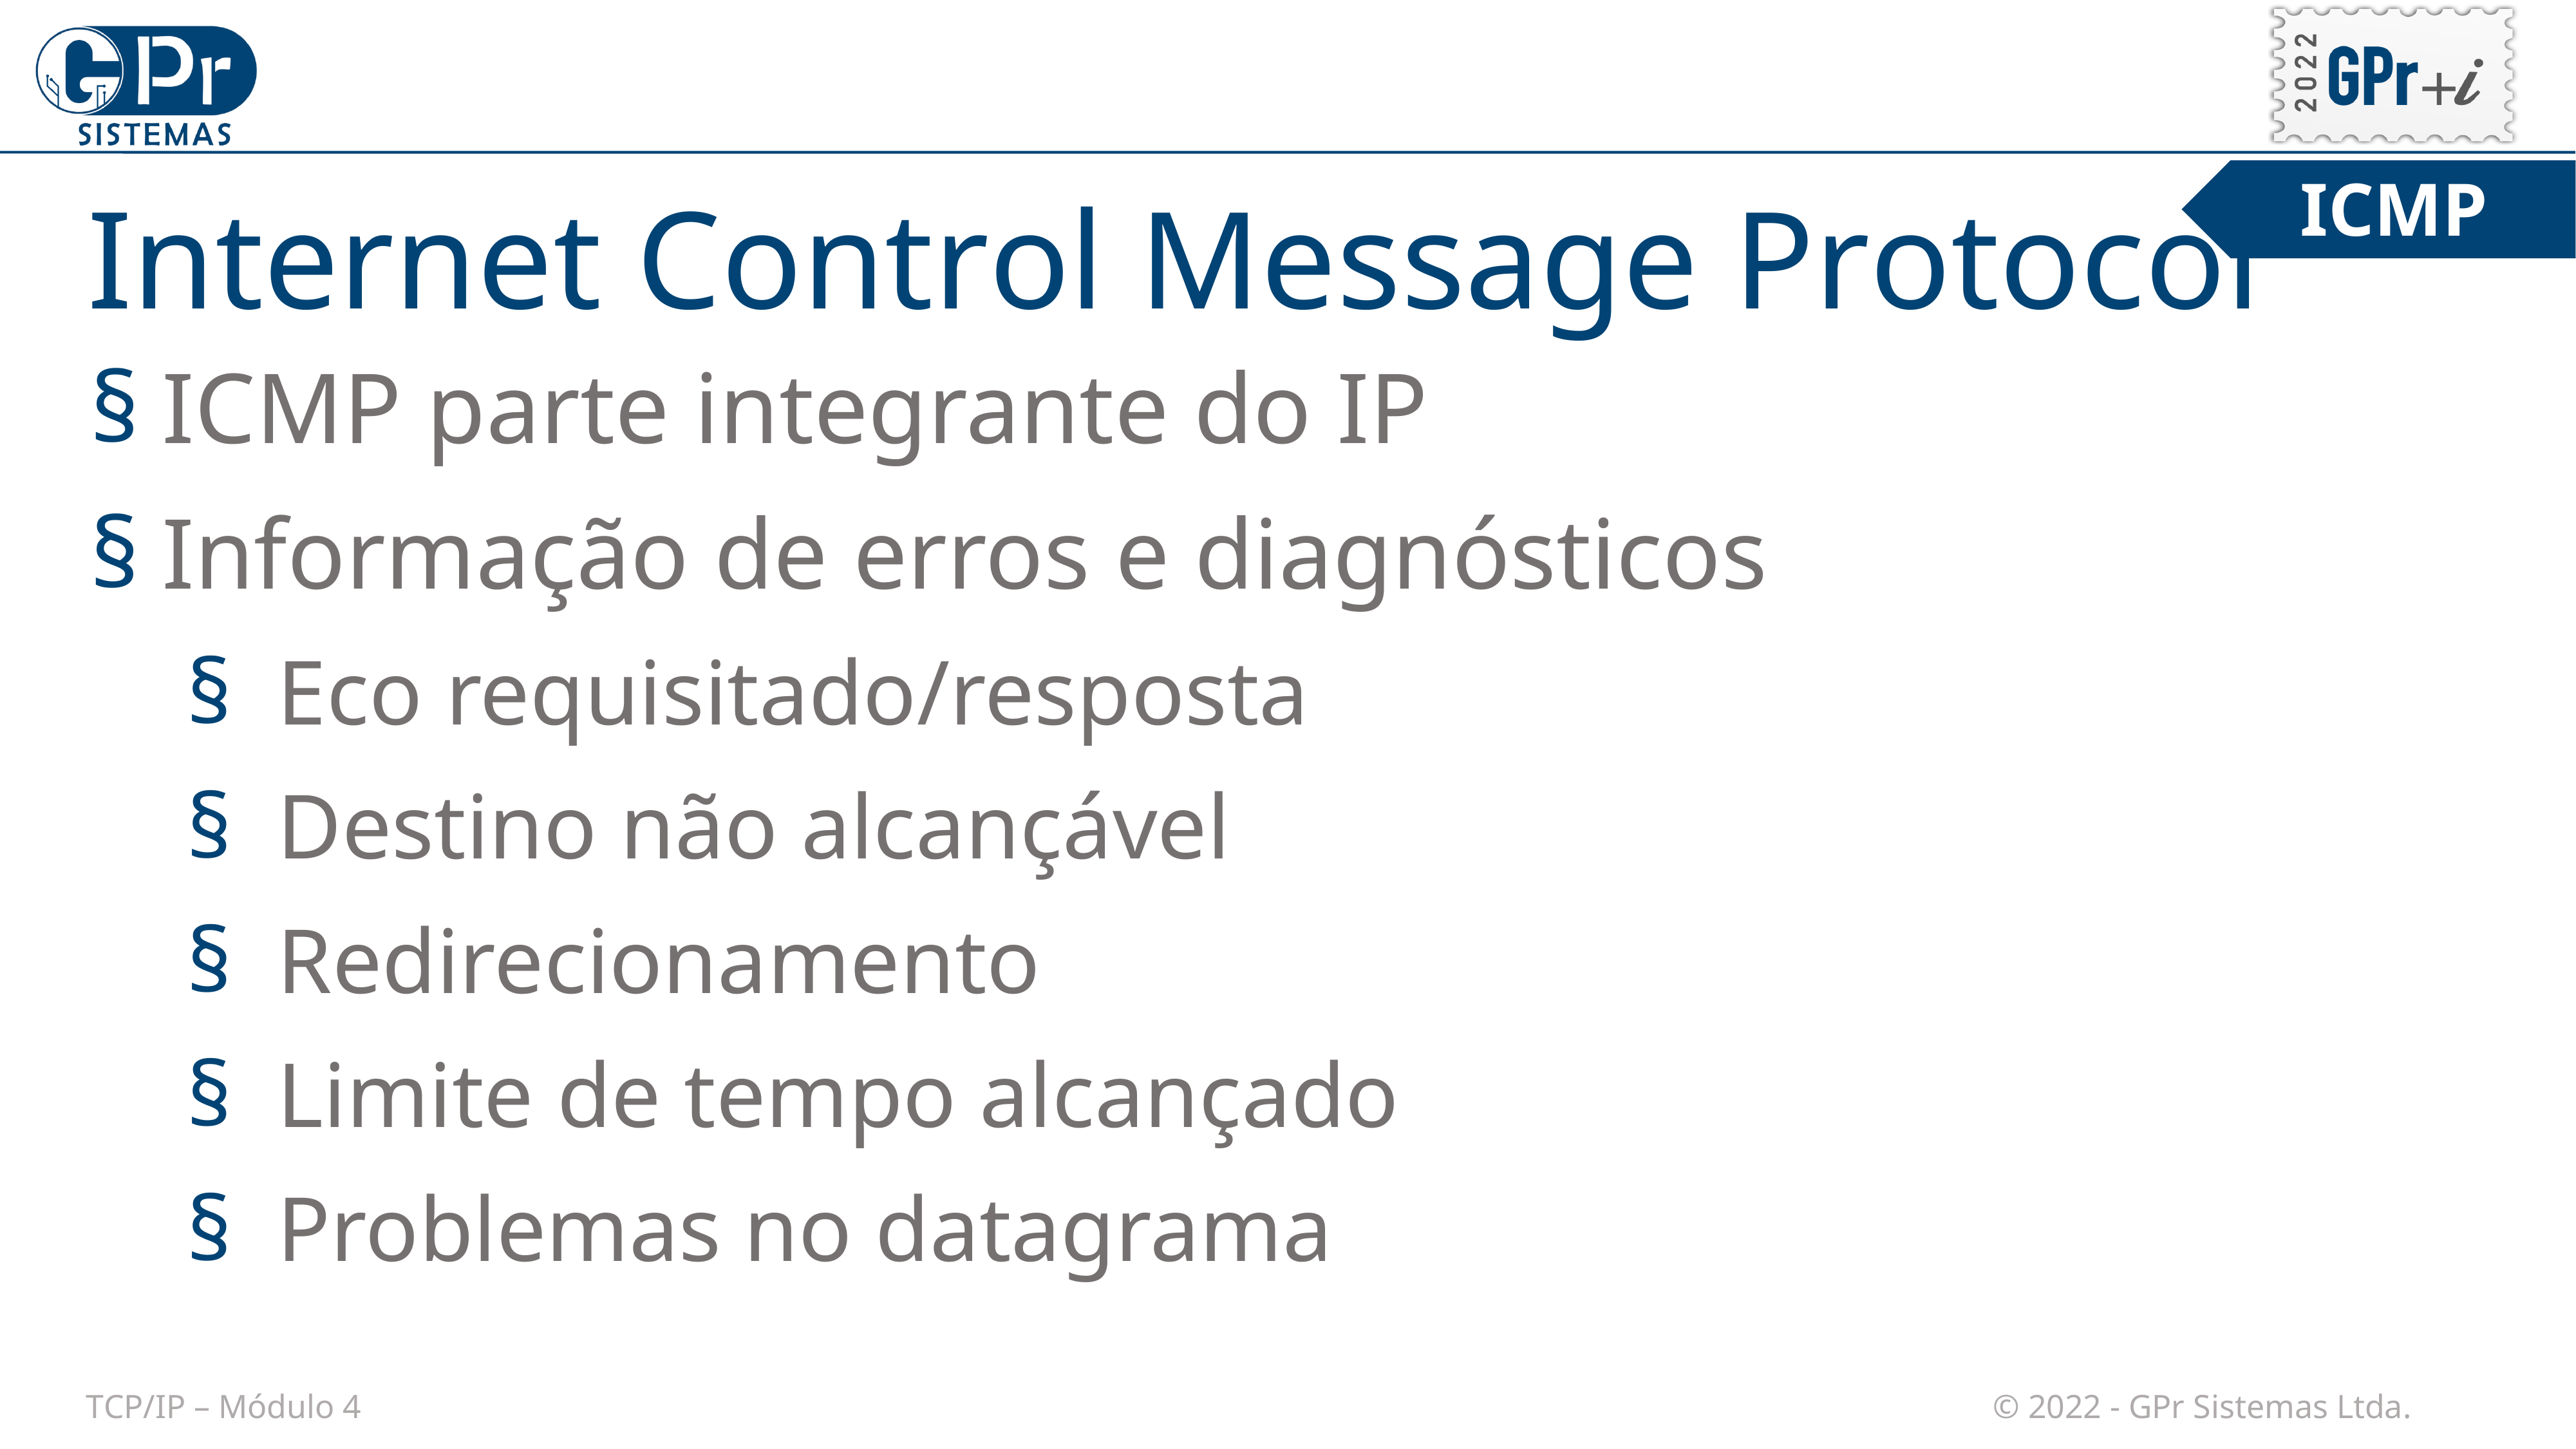

ICMP
Internet Control Message Protocol
# ICMP parte integrante do IP
Informação de erros e diagnósticos
Eco requisitado/resposta
Destino não alcançável
Redirecionamento
Limite de tempo alcançado
Problemas no datagrama